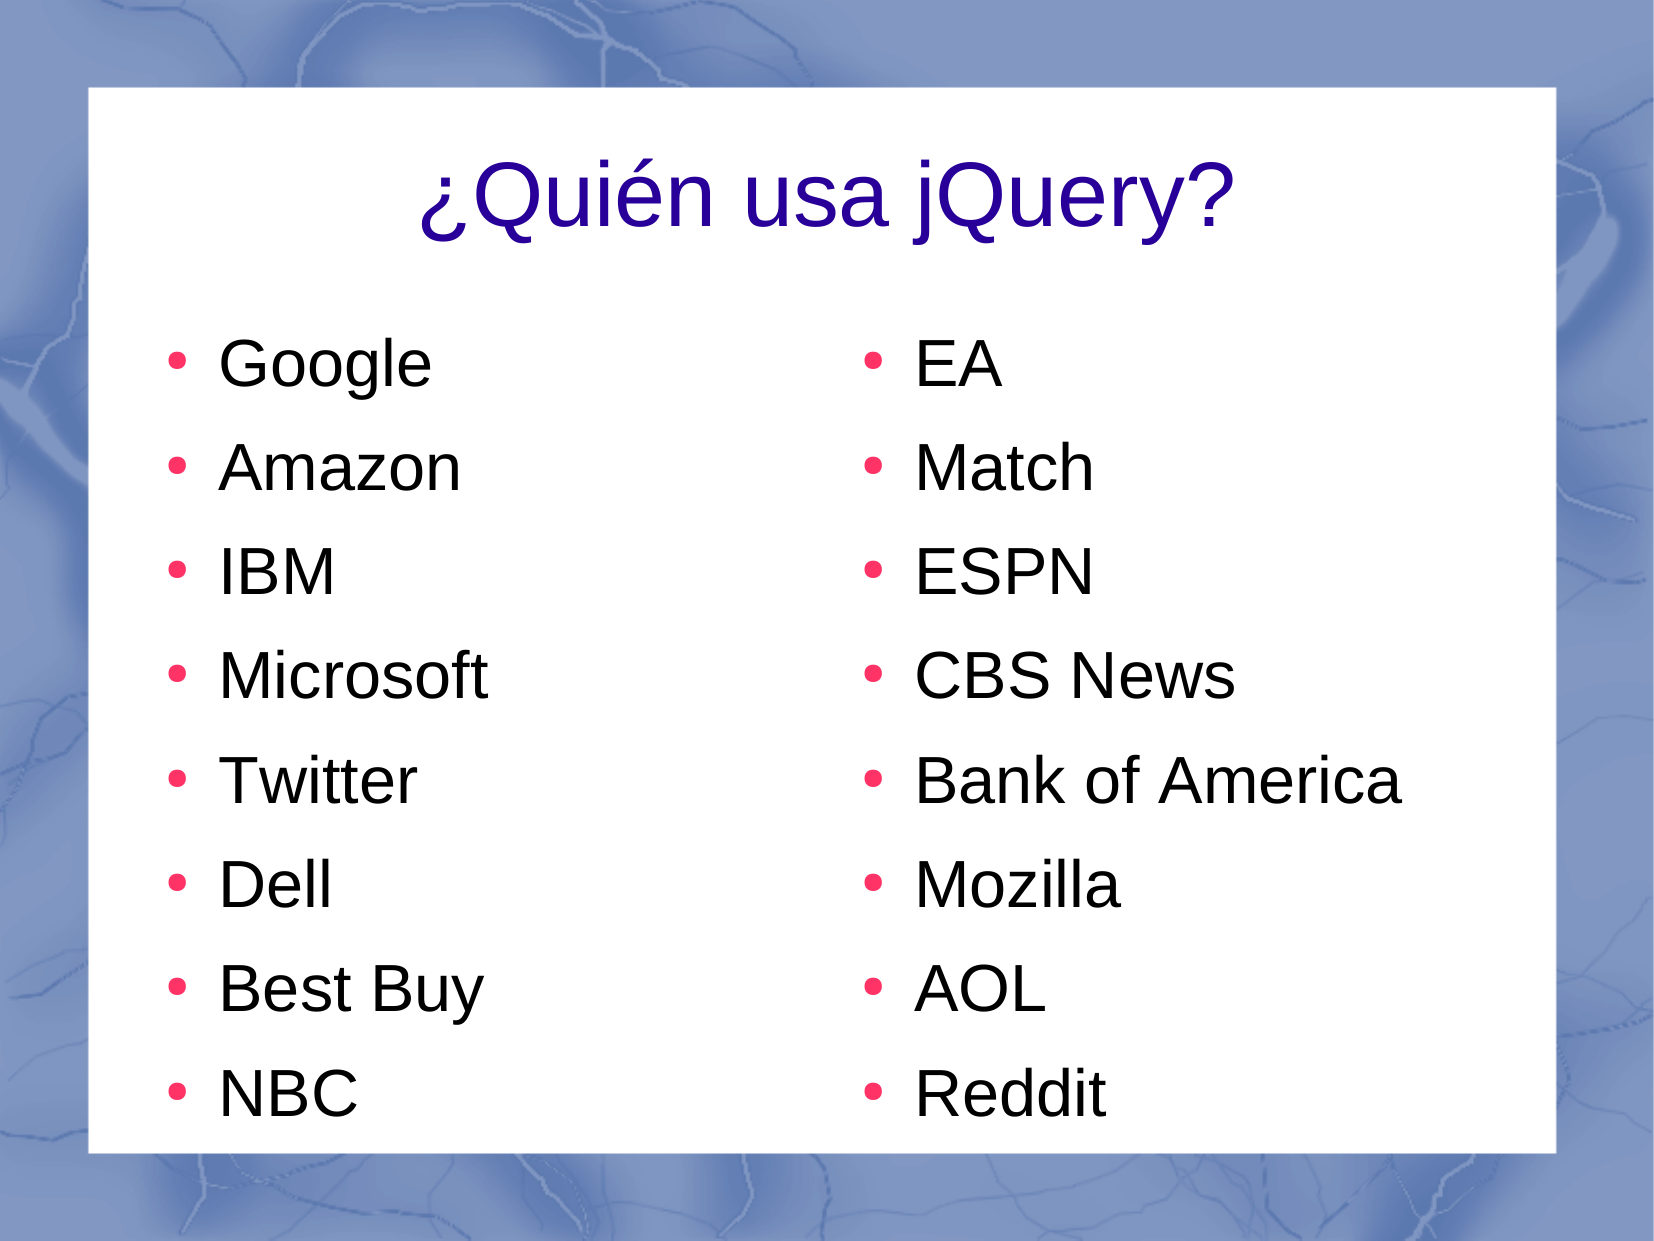

# ¿Quién usa jQuery?
Google
Amazon
IBM
Microsoft
Twitter
Dell
Best Buy
NBC
EA
Match
ESPN
CBS News
Bank of America
Mozilla
AOL
Reddit